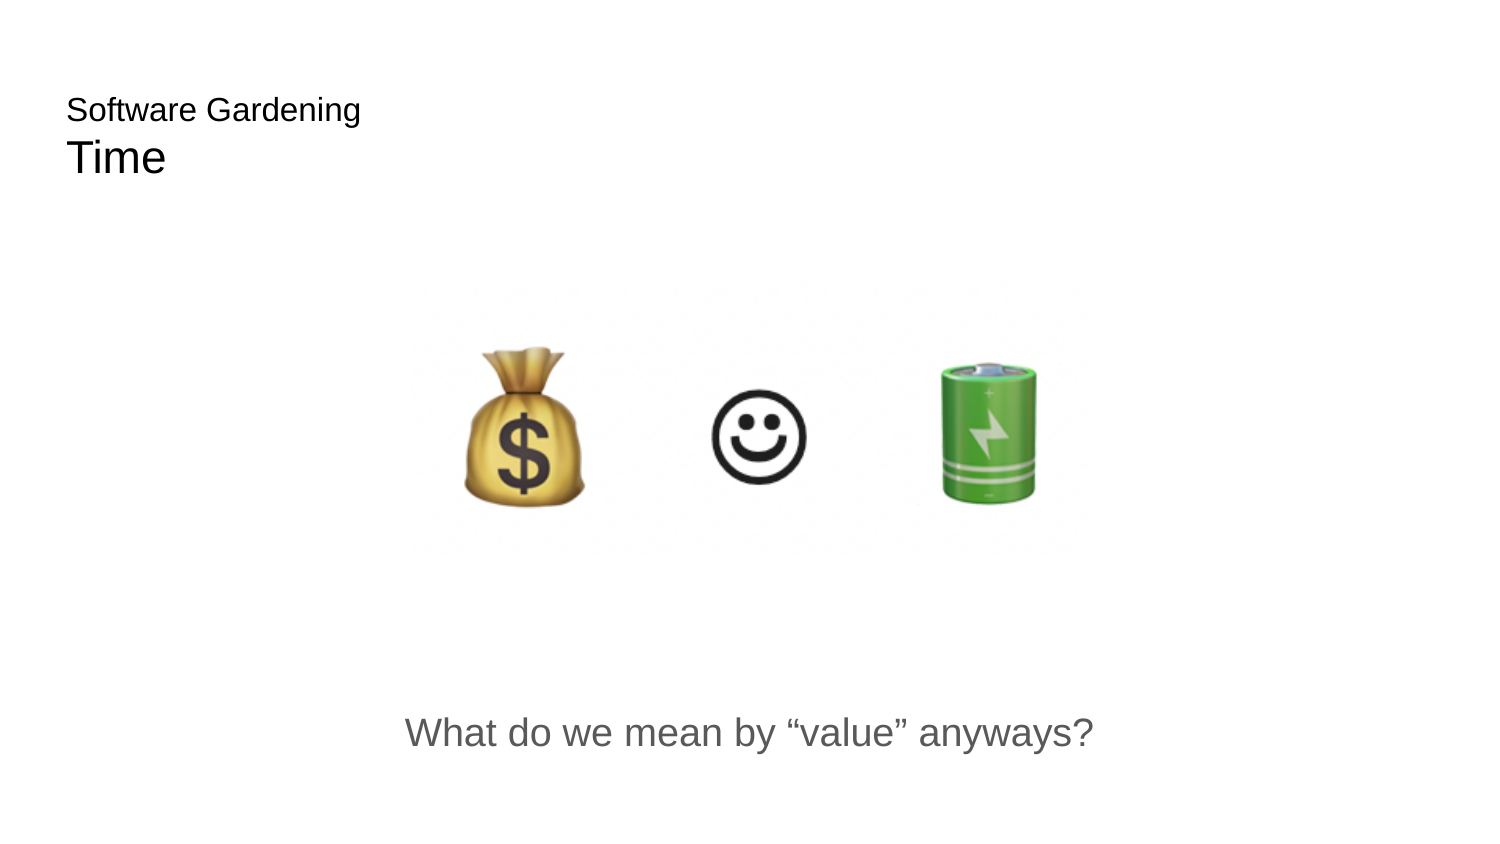

Software Gardening
Time
What do we mean by “value” anyways?
#